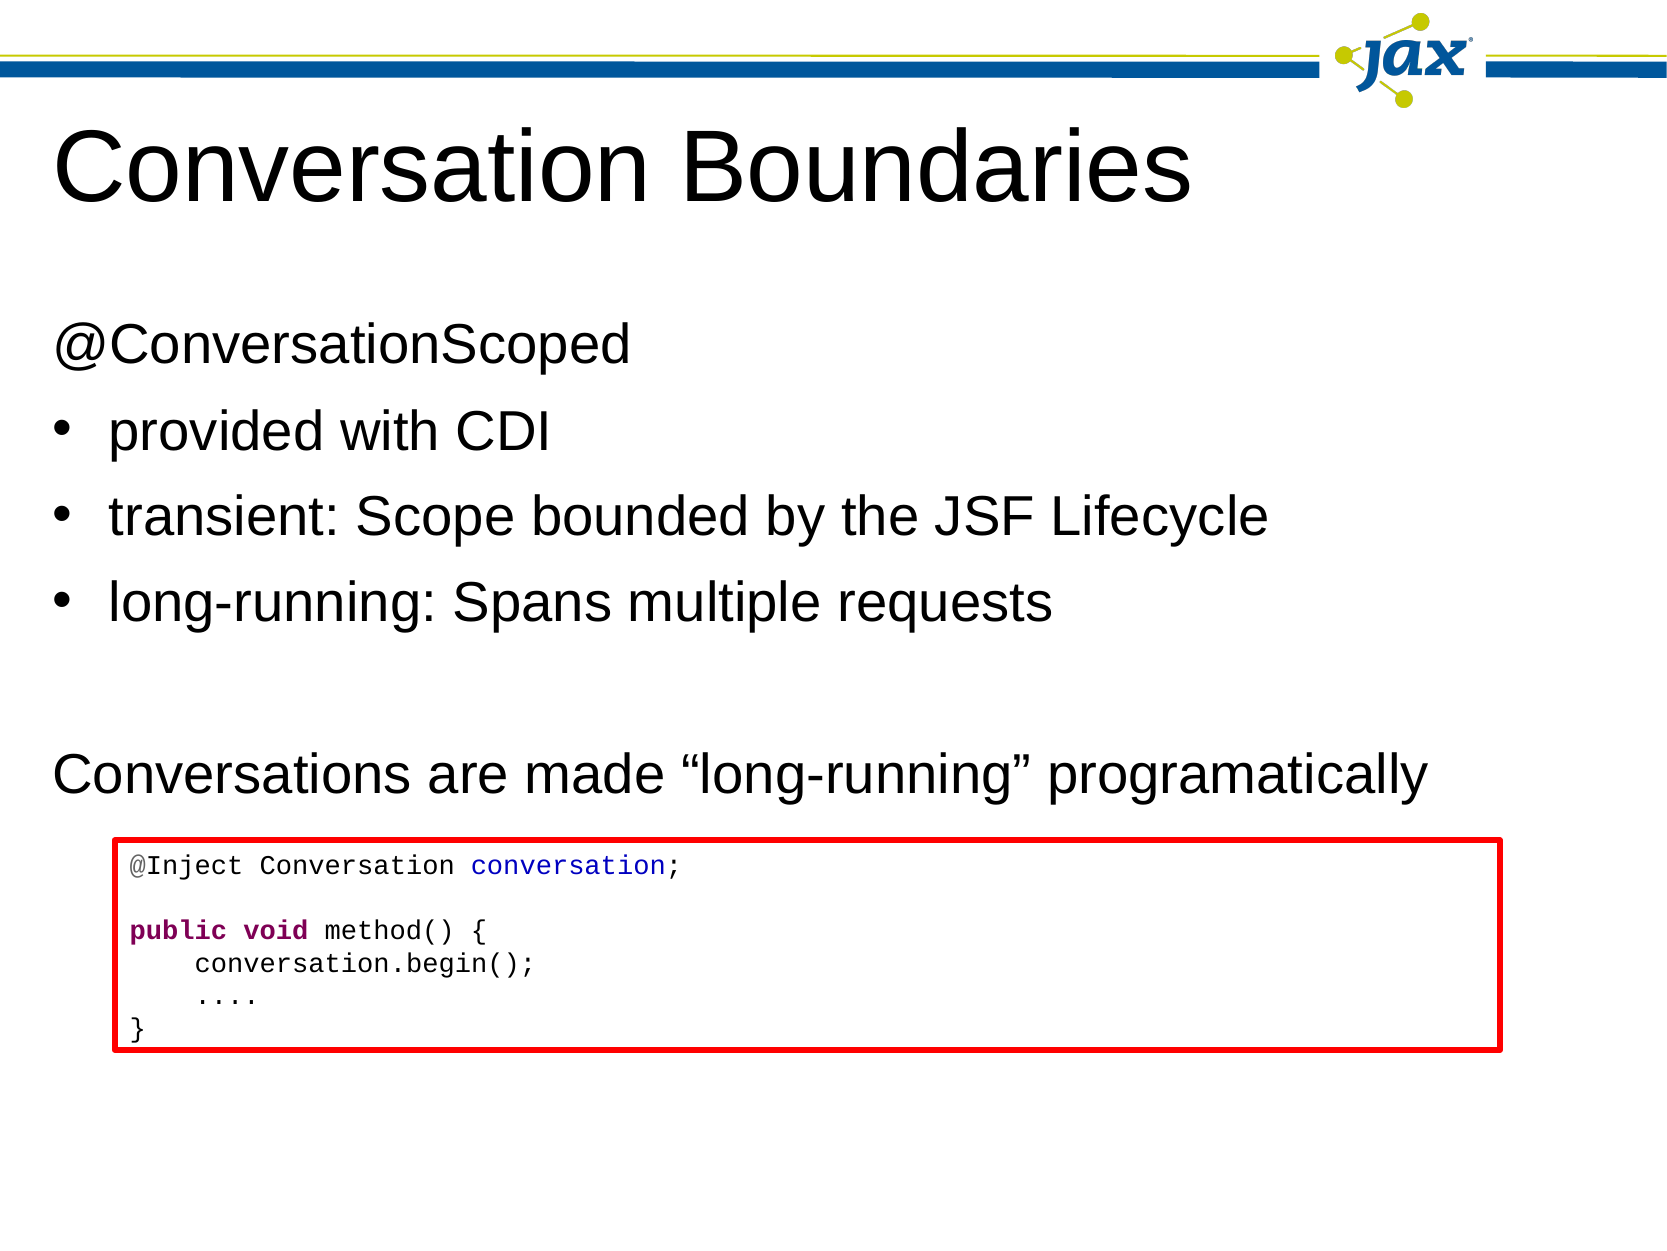

# Conversation Boundaries
@ConversationScoped
provided with CDI
transient: Scope bounded by the JSF Lifecycle
long-running: Spans multiple requests
Conversations are made “long-running” programatically
@Inject Conversation conversation;
public void method() {
 conversation.begin();
    ....
}